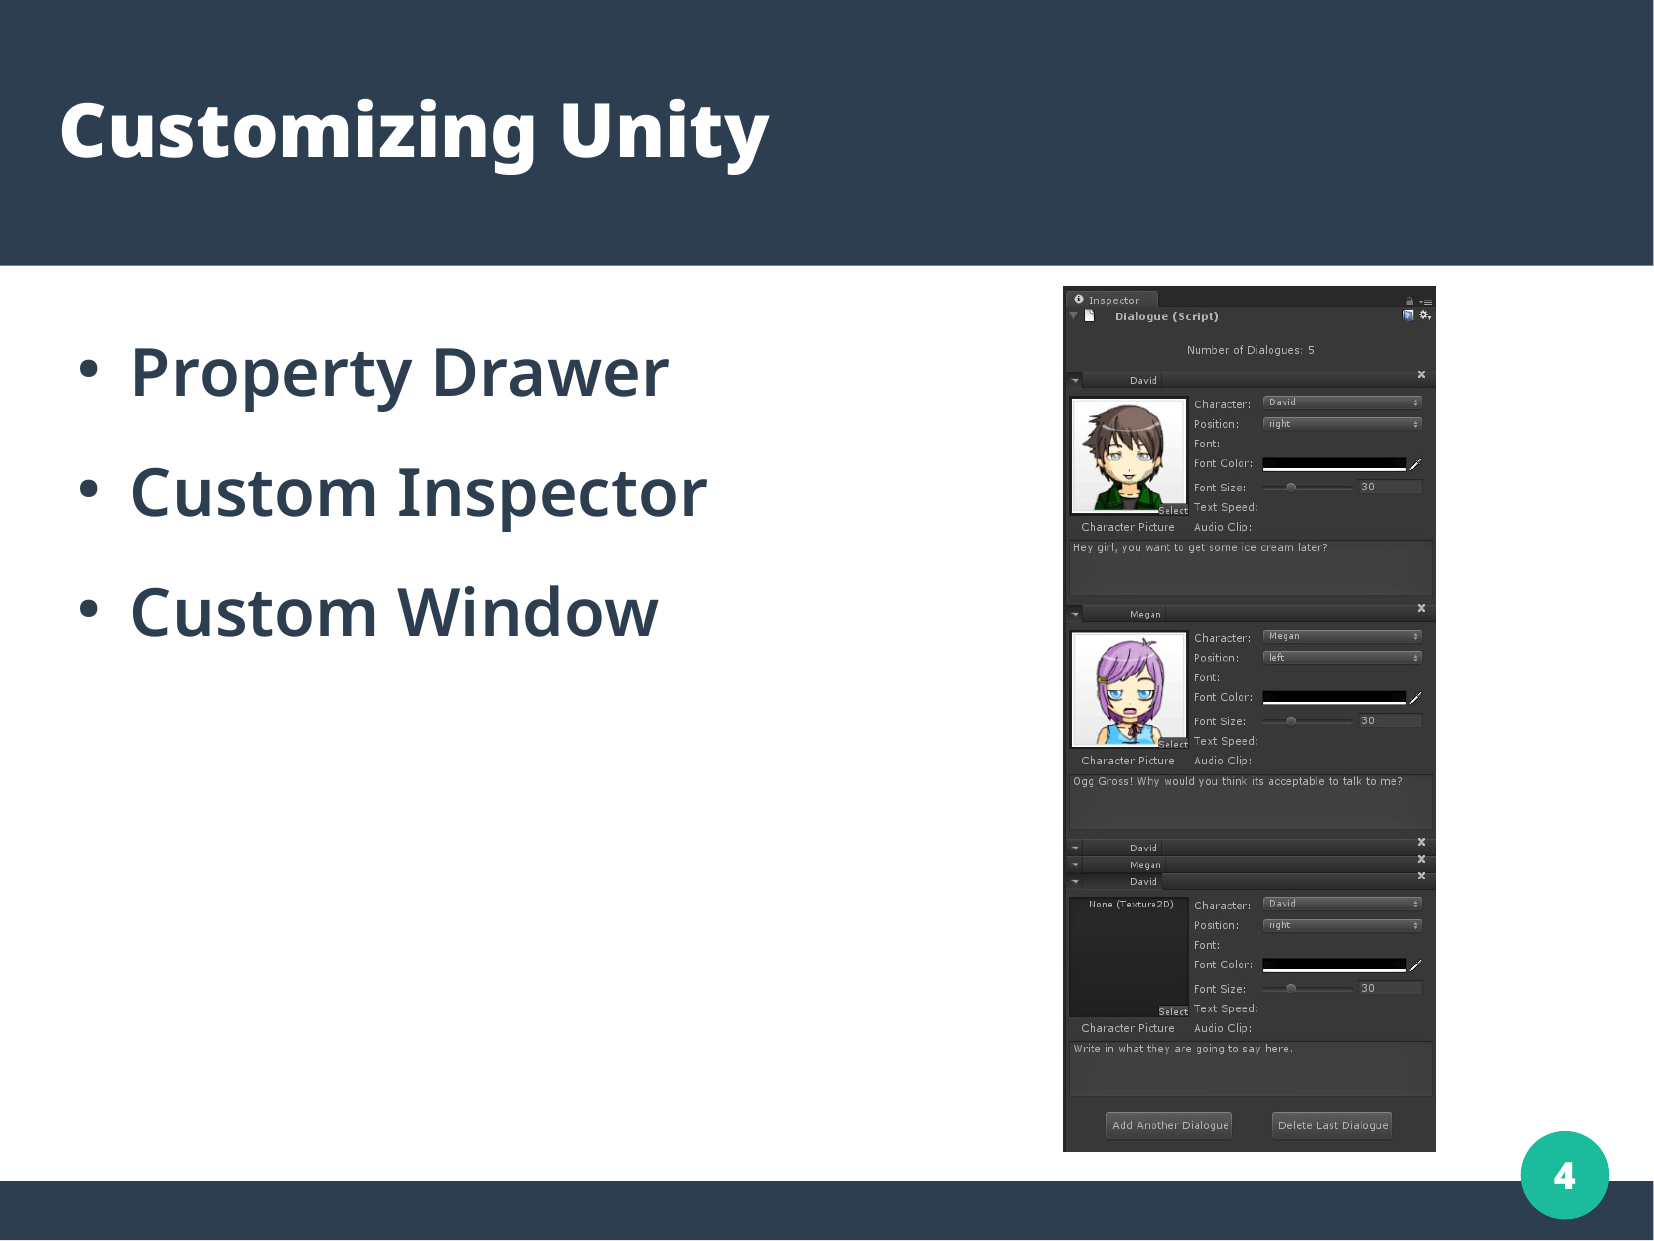

# Customizing Unity
Property Drawer
Custom Inspector
Custom Window
4